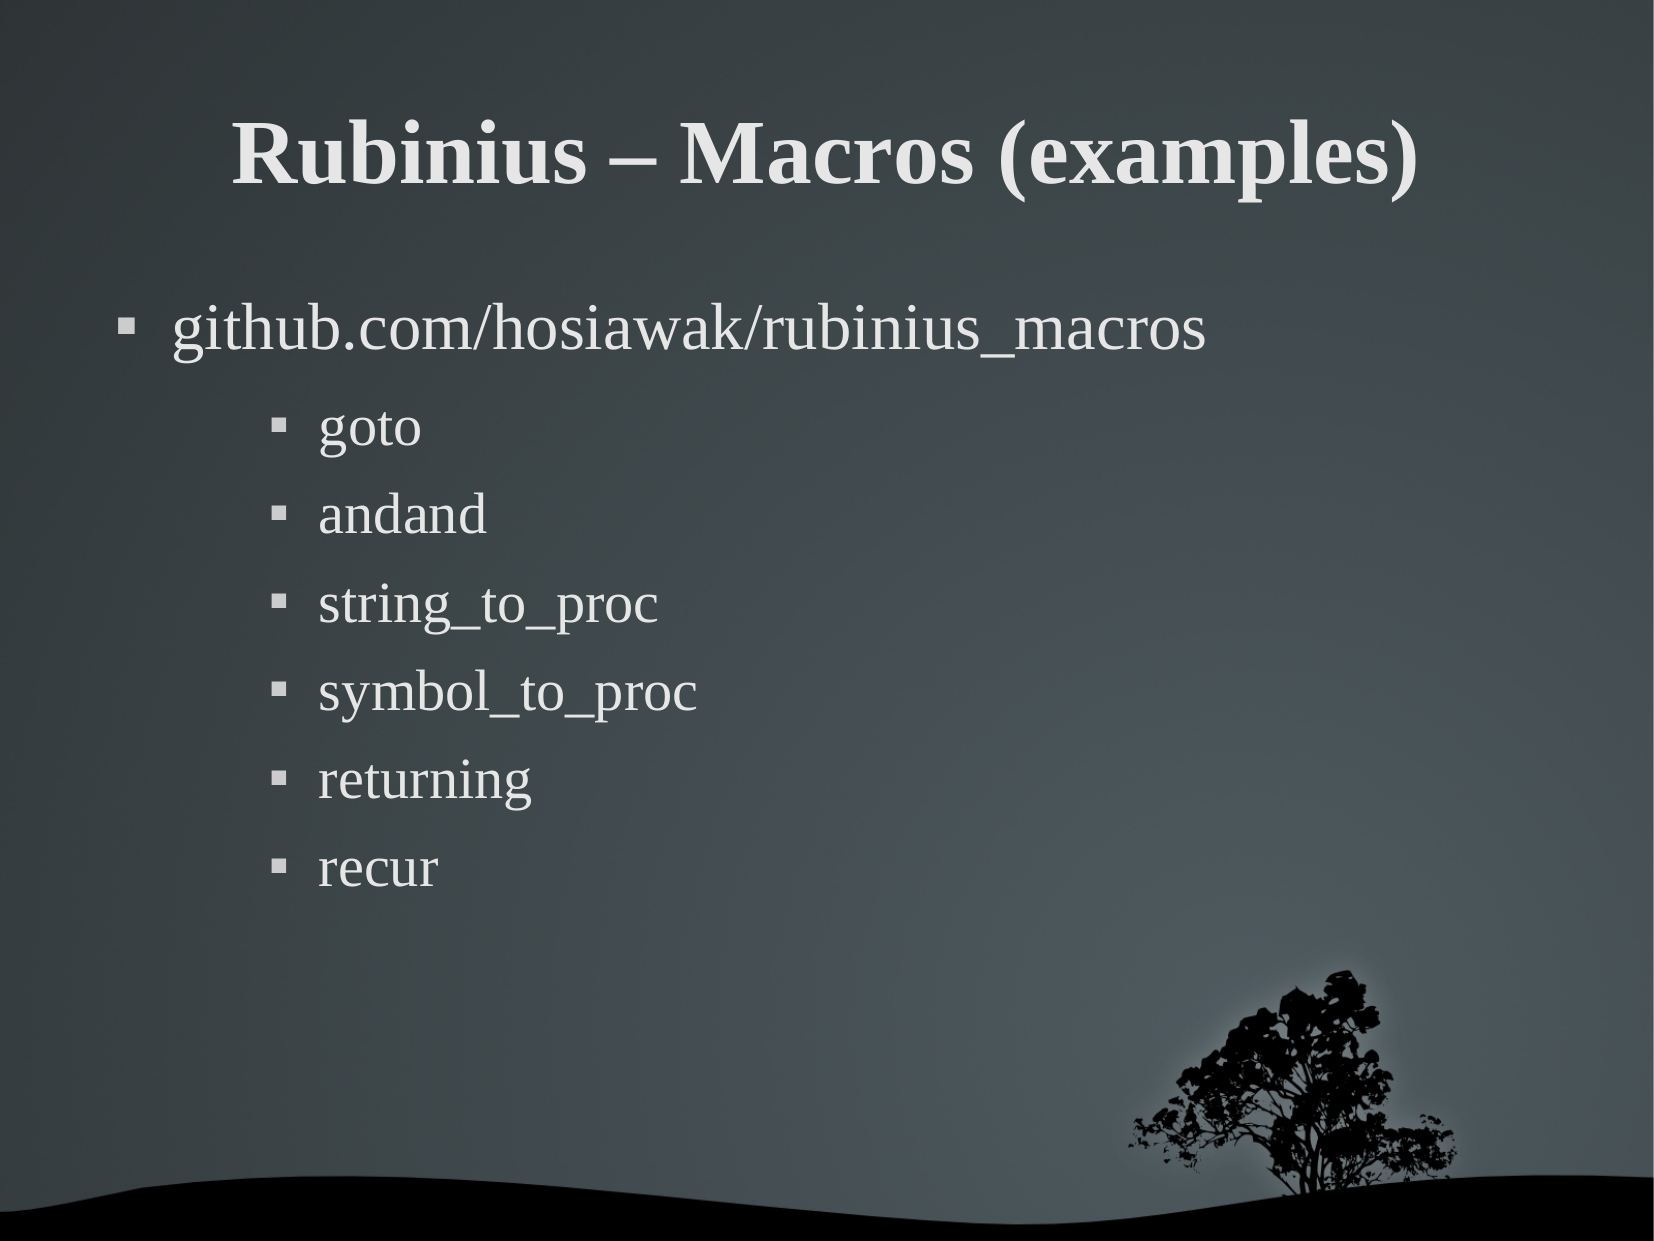

# Rubinius – Macros (examples)
github.com/hosiawak/rubinius_macros
goto
andand
string_to_proc
symbol_to_proc
returning
recur